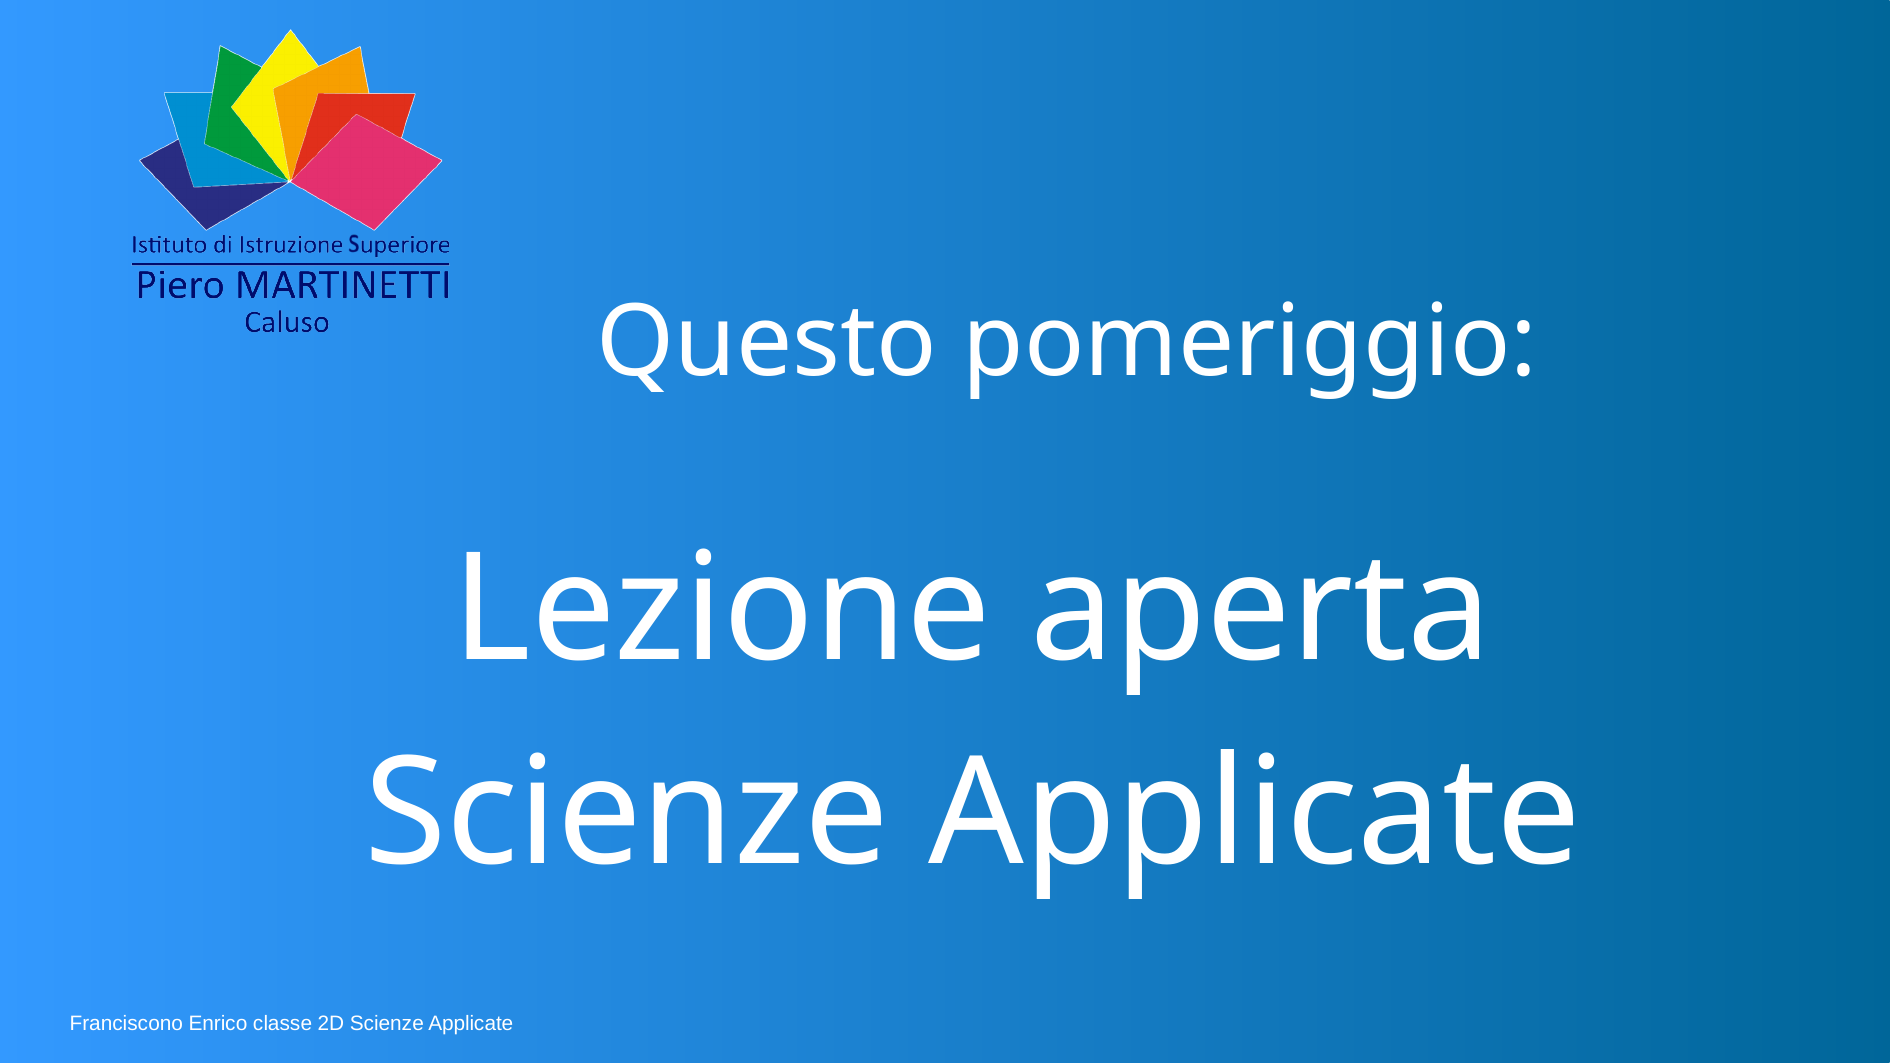

Questo pomeriggio:
Lezione aperta Scienze Applicate
Franciscono Enrico classe 2D Scienze Applicate